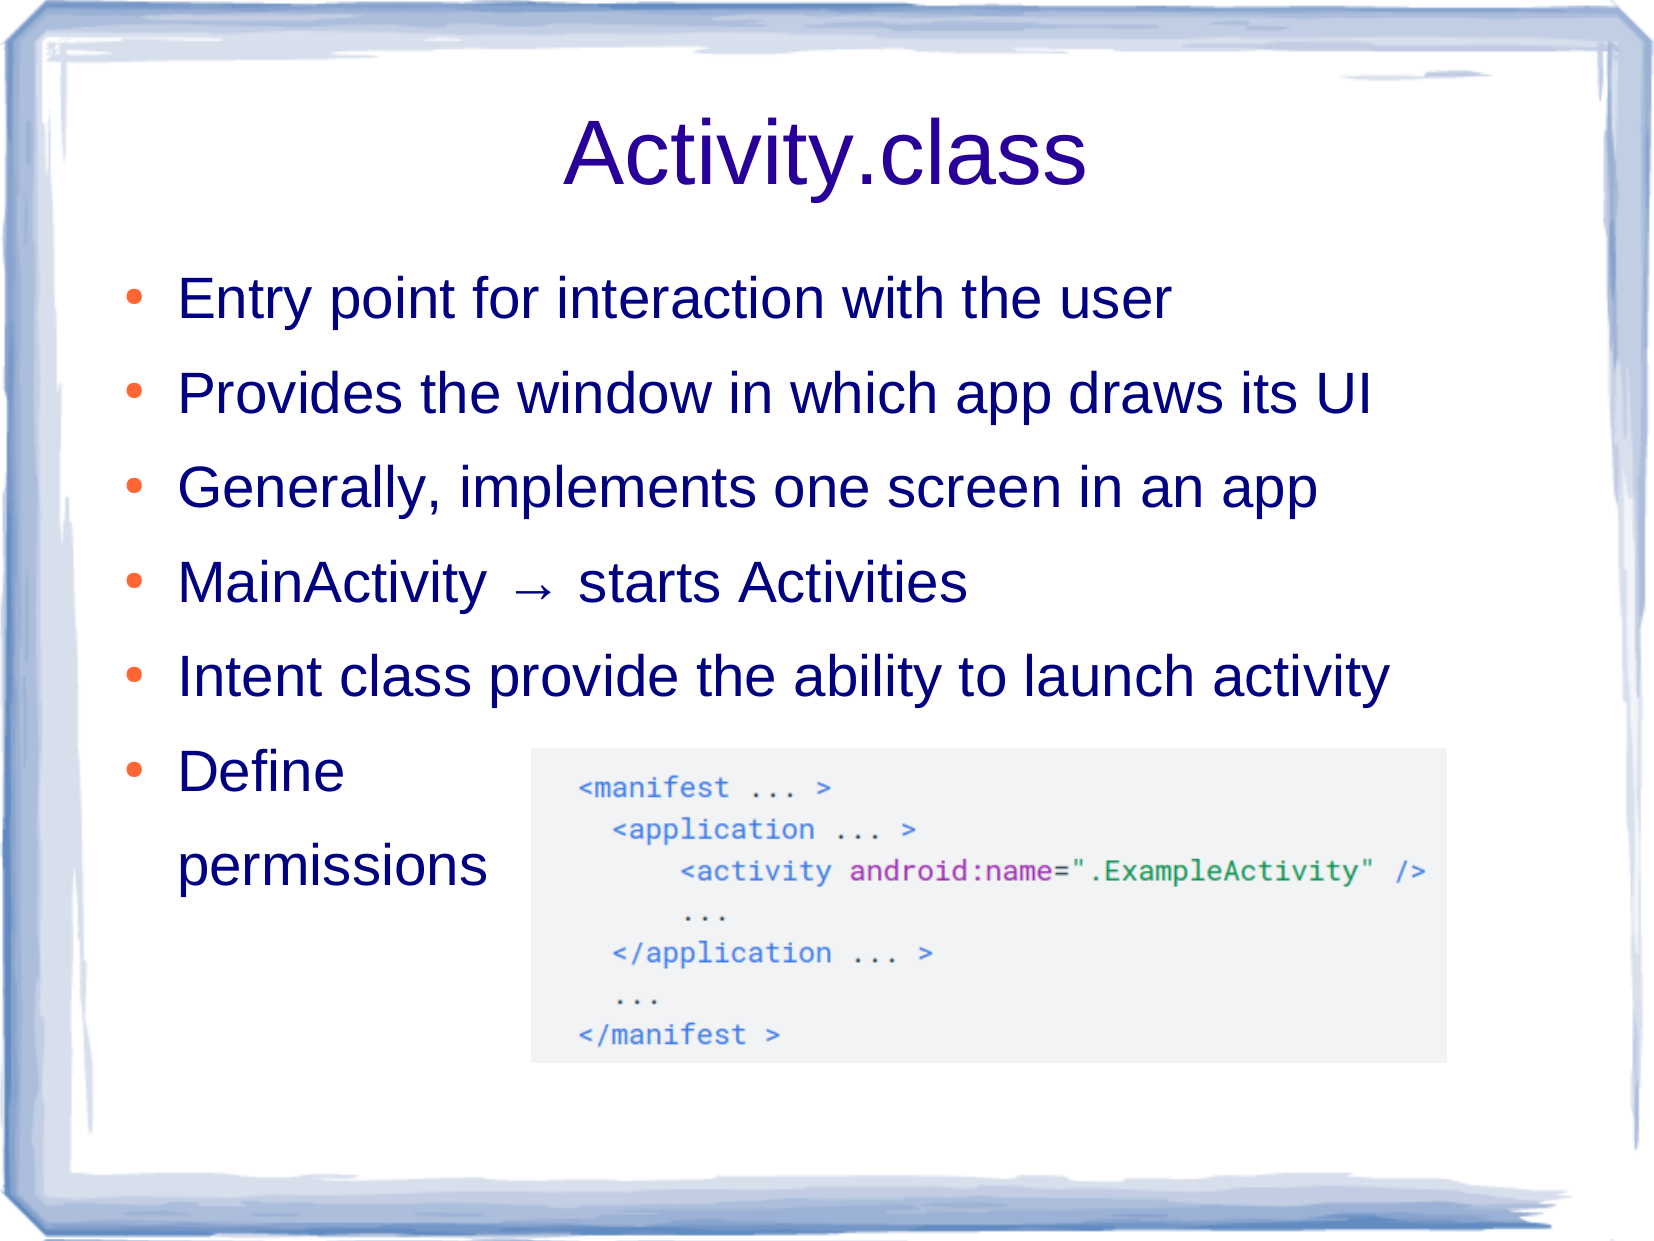

# Activity.class
Entry point for interaction with the user
Provides the window in which app draws its UI
Generally, implements one screen in an app
MainActivity → starts Activities
Intent class provide the ability to launch activity
Define
permissions